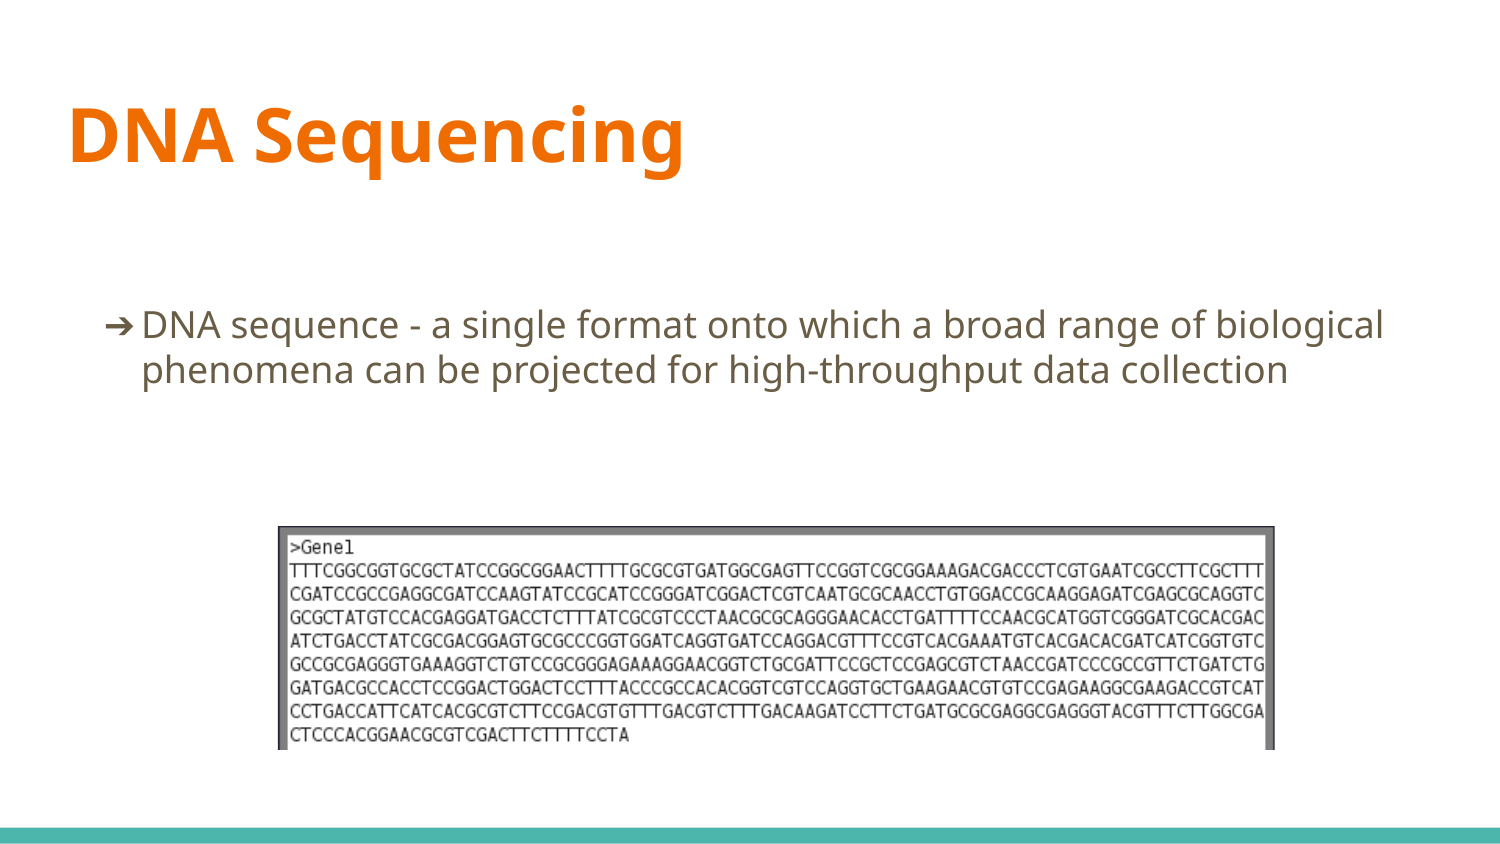

# DNA Sequencing
DNA sequence - a single format onto which a broad range of biological phenomena can be projected for high-throughput data collection